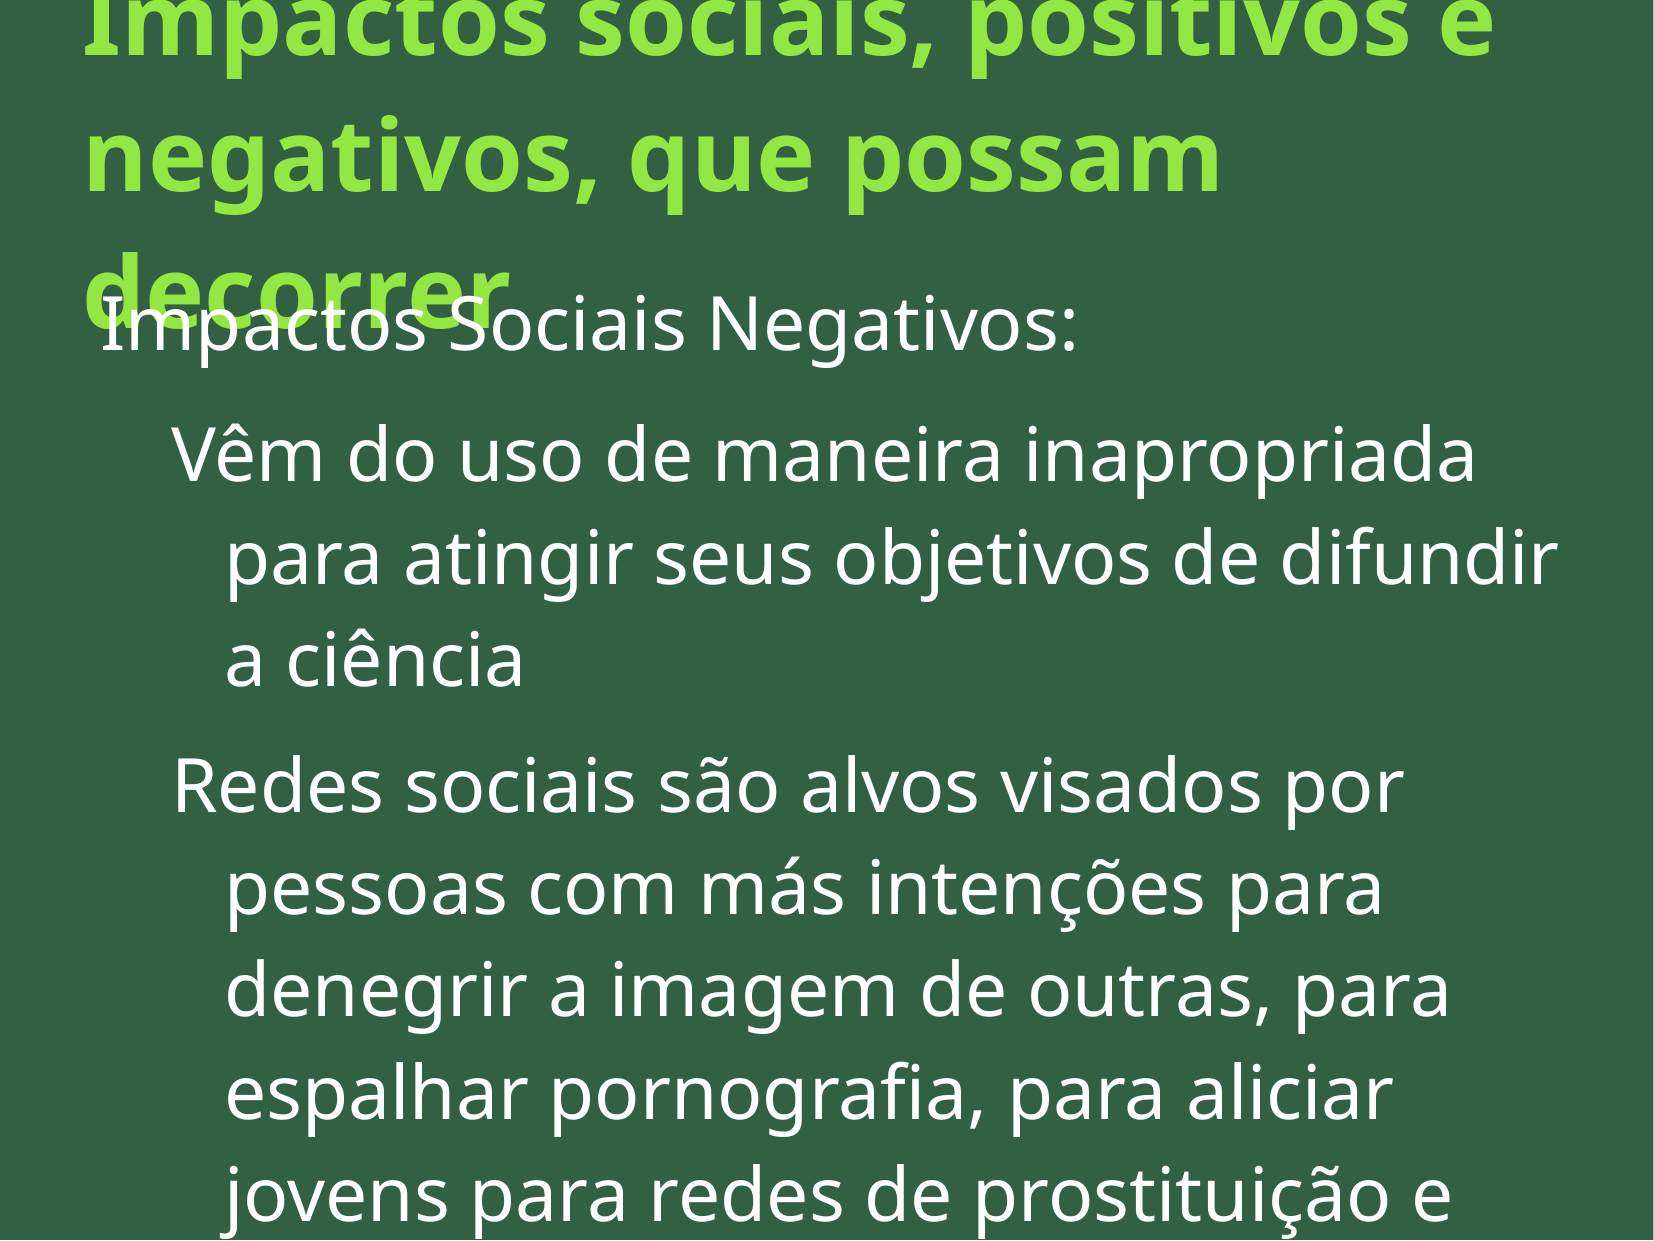

# Impactos sociais, positivos e negativos, que possam decorrer
Impactos Sociais Negativos:
Vêm do uso de maneira inapropriada para atingir seus objetivos de difundir a ciência
Redes sociais são alvos visados por pessoas com más intenções para denegrir a imagem de outras, para espalhar pornografia, para aliciar jovens para redes de prostituição e pornografia ou até mesmo incentivar jovens a atos ilícitos